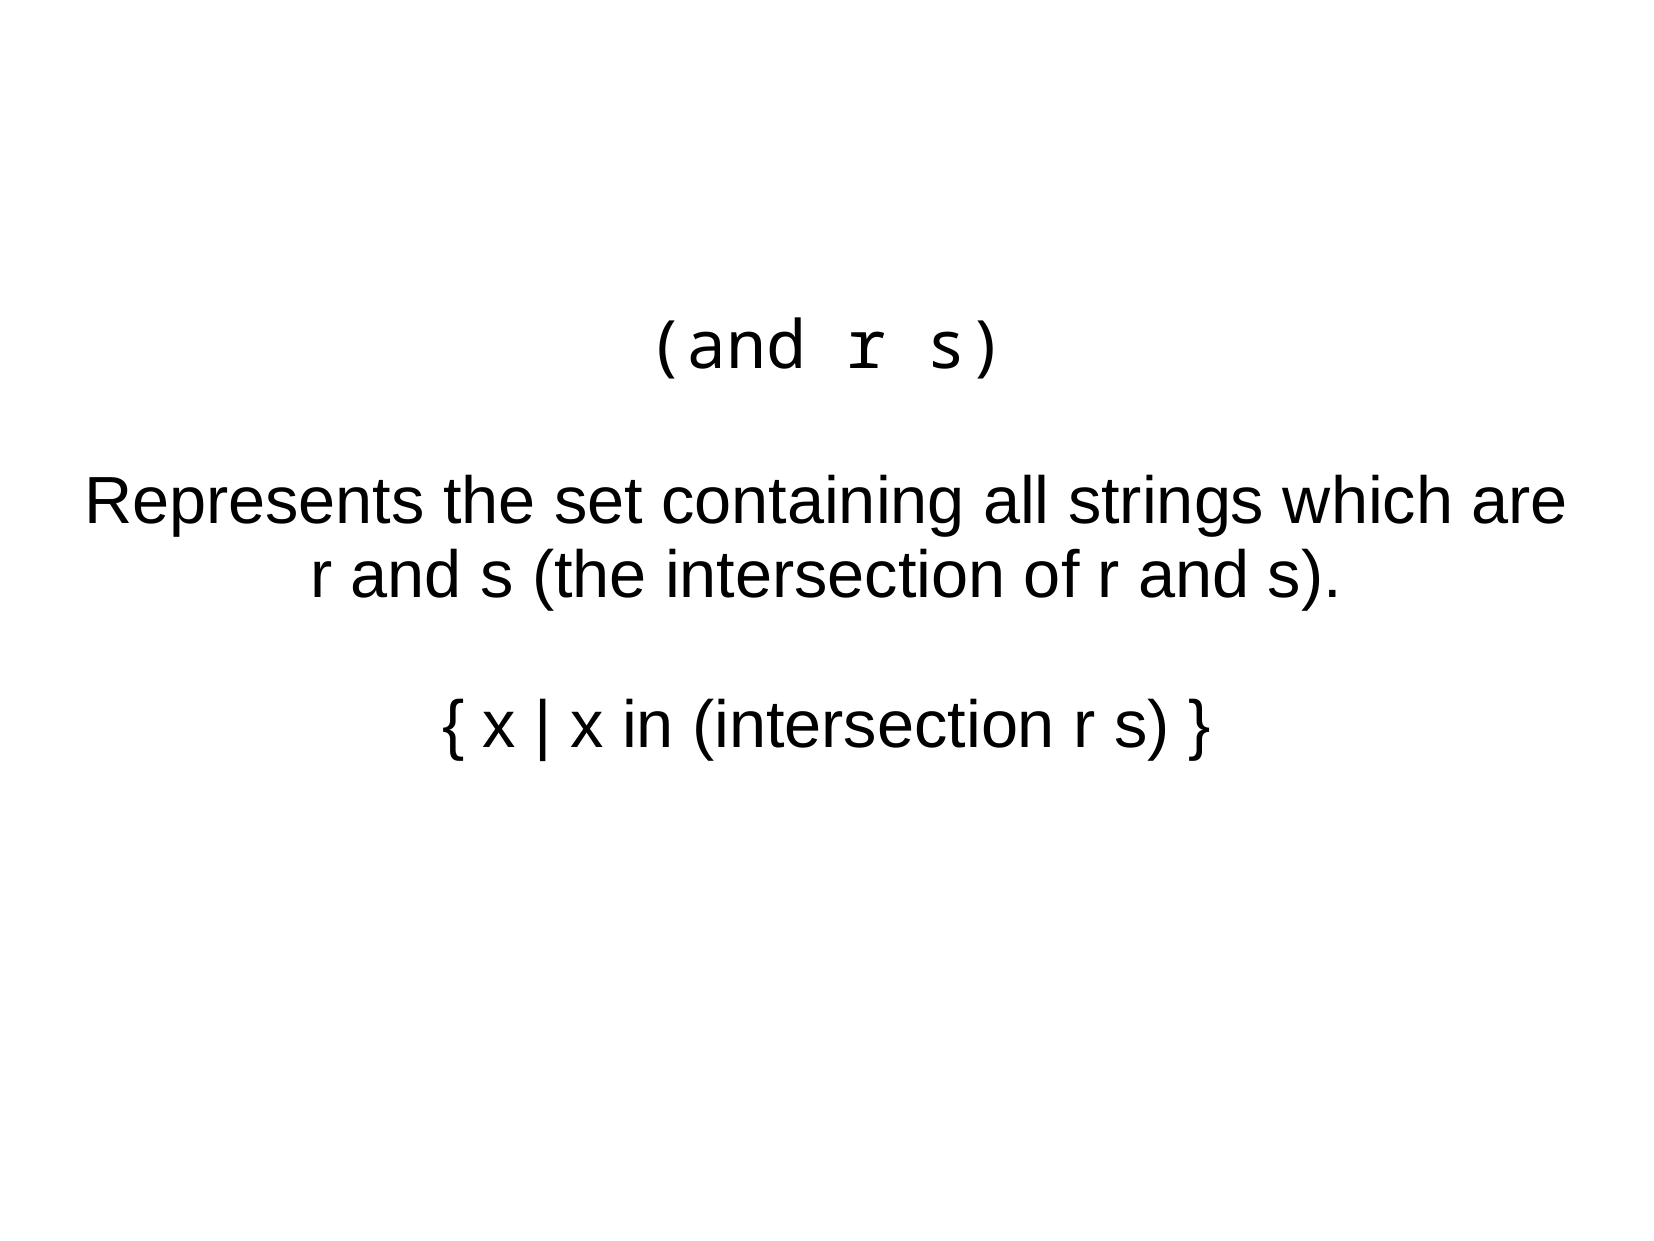

# (and r s)
Represents the set containing all strings which are r and s (the intersection of r and s).
{ x | x in (intersection r s) }